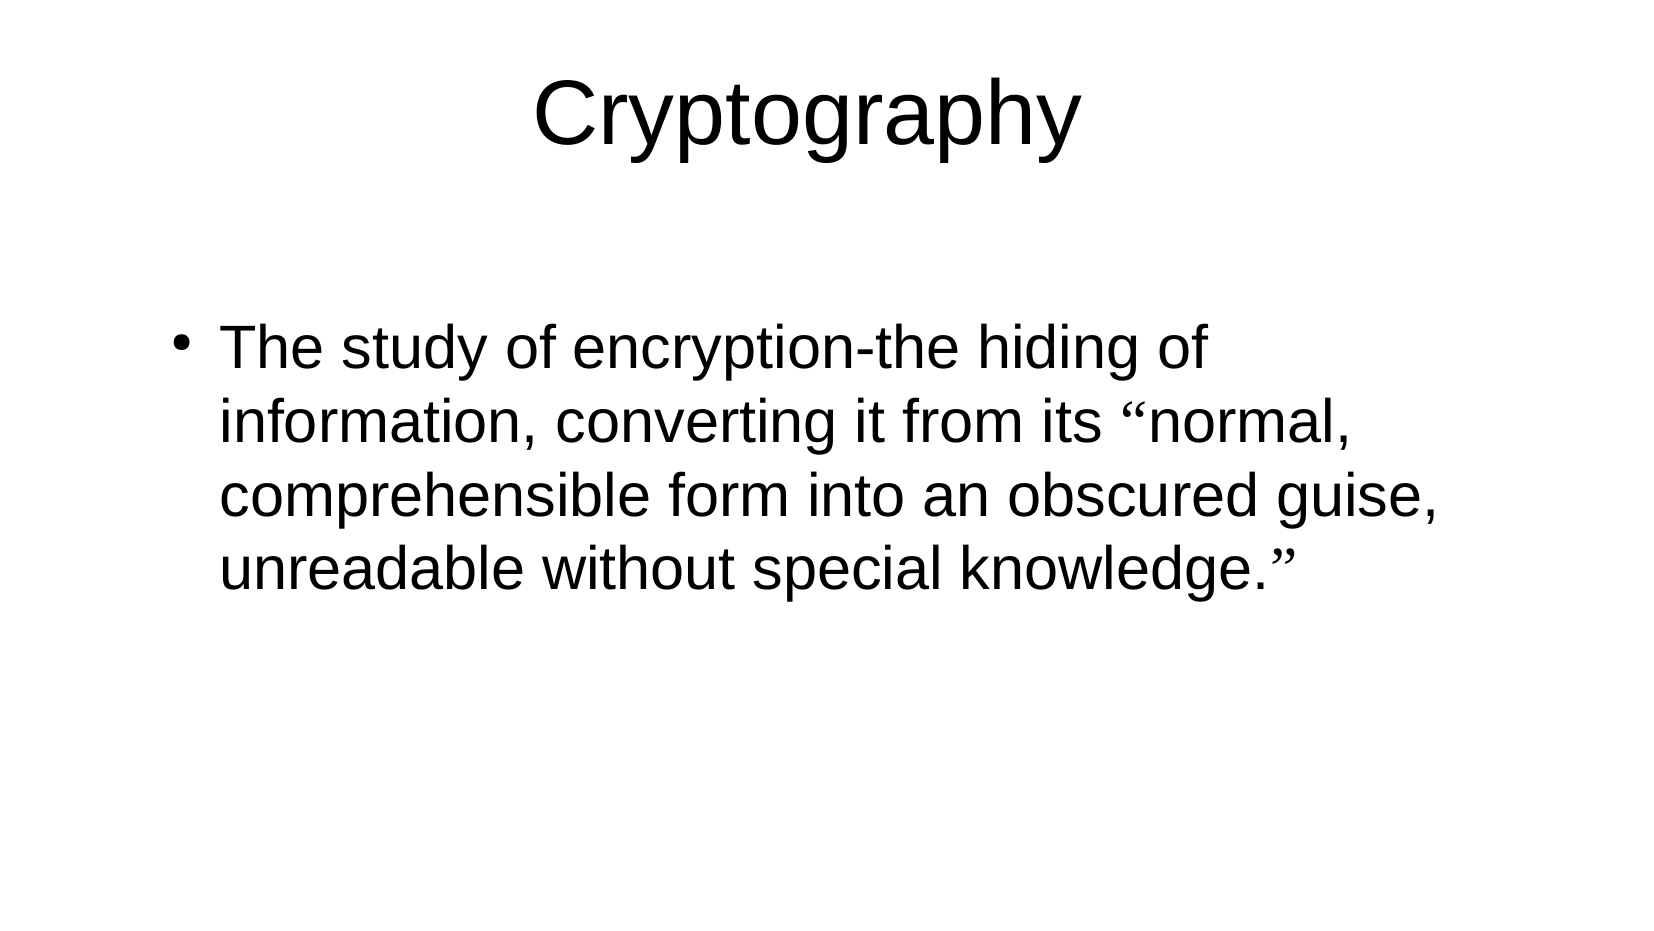

# Cryptography
The study of encryption-the hiding of information, converting it from its “normal, comprehensible form into an obscured guise, unreadable without special knowledge.”